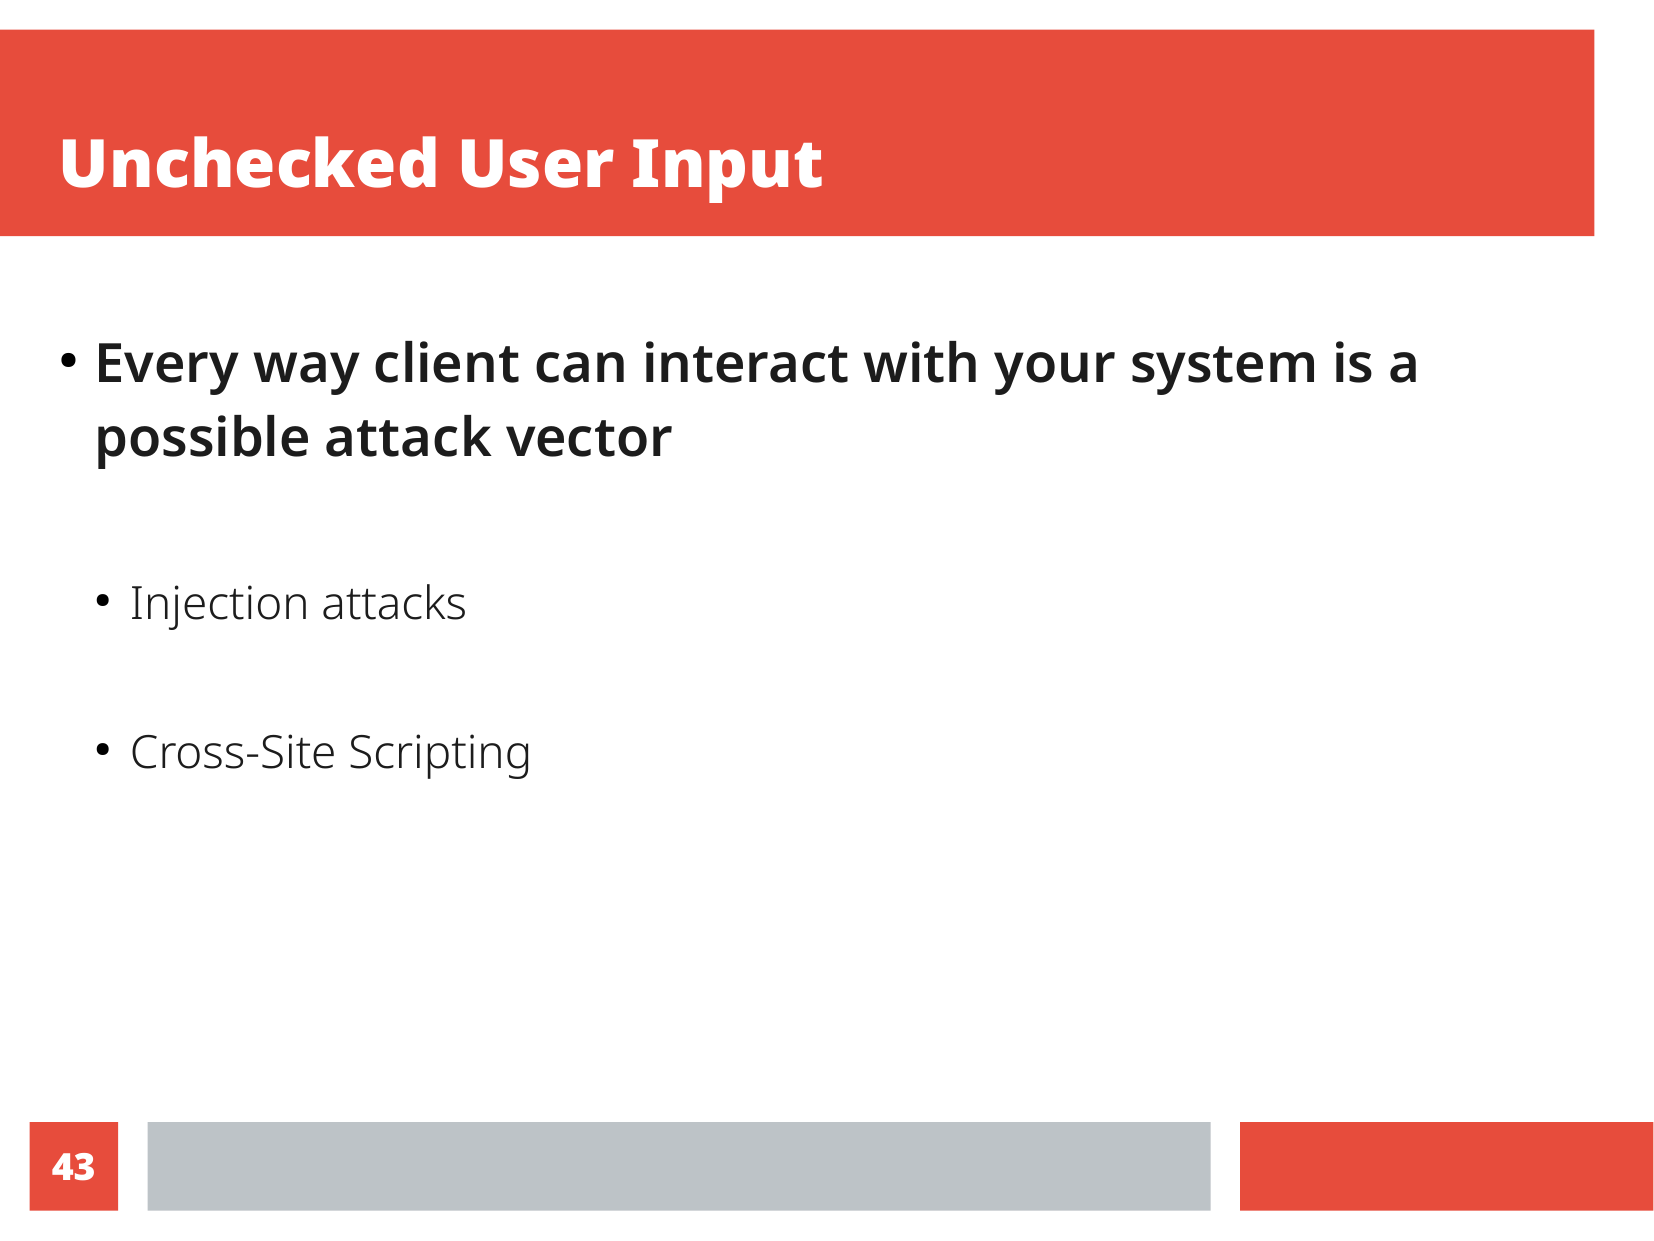

# Unchecked User Input
Every way client can interact with your system is a possible attack vector
Injection attacks
Cross-Site Scripting
43